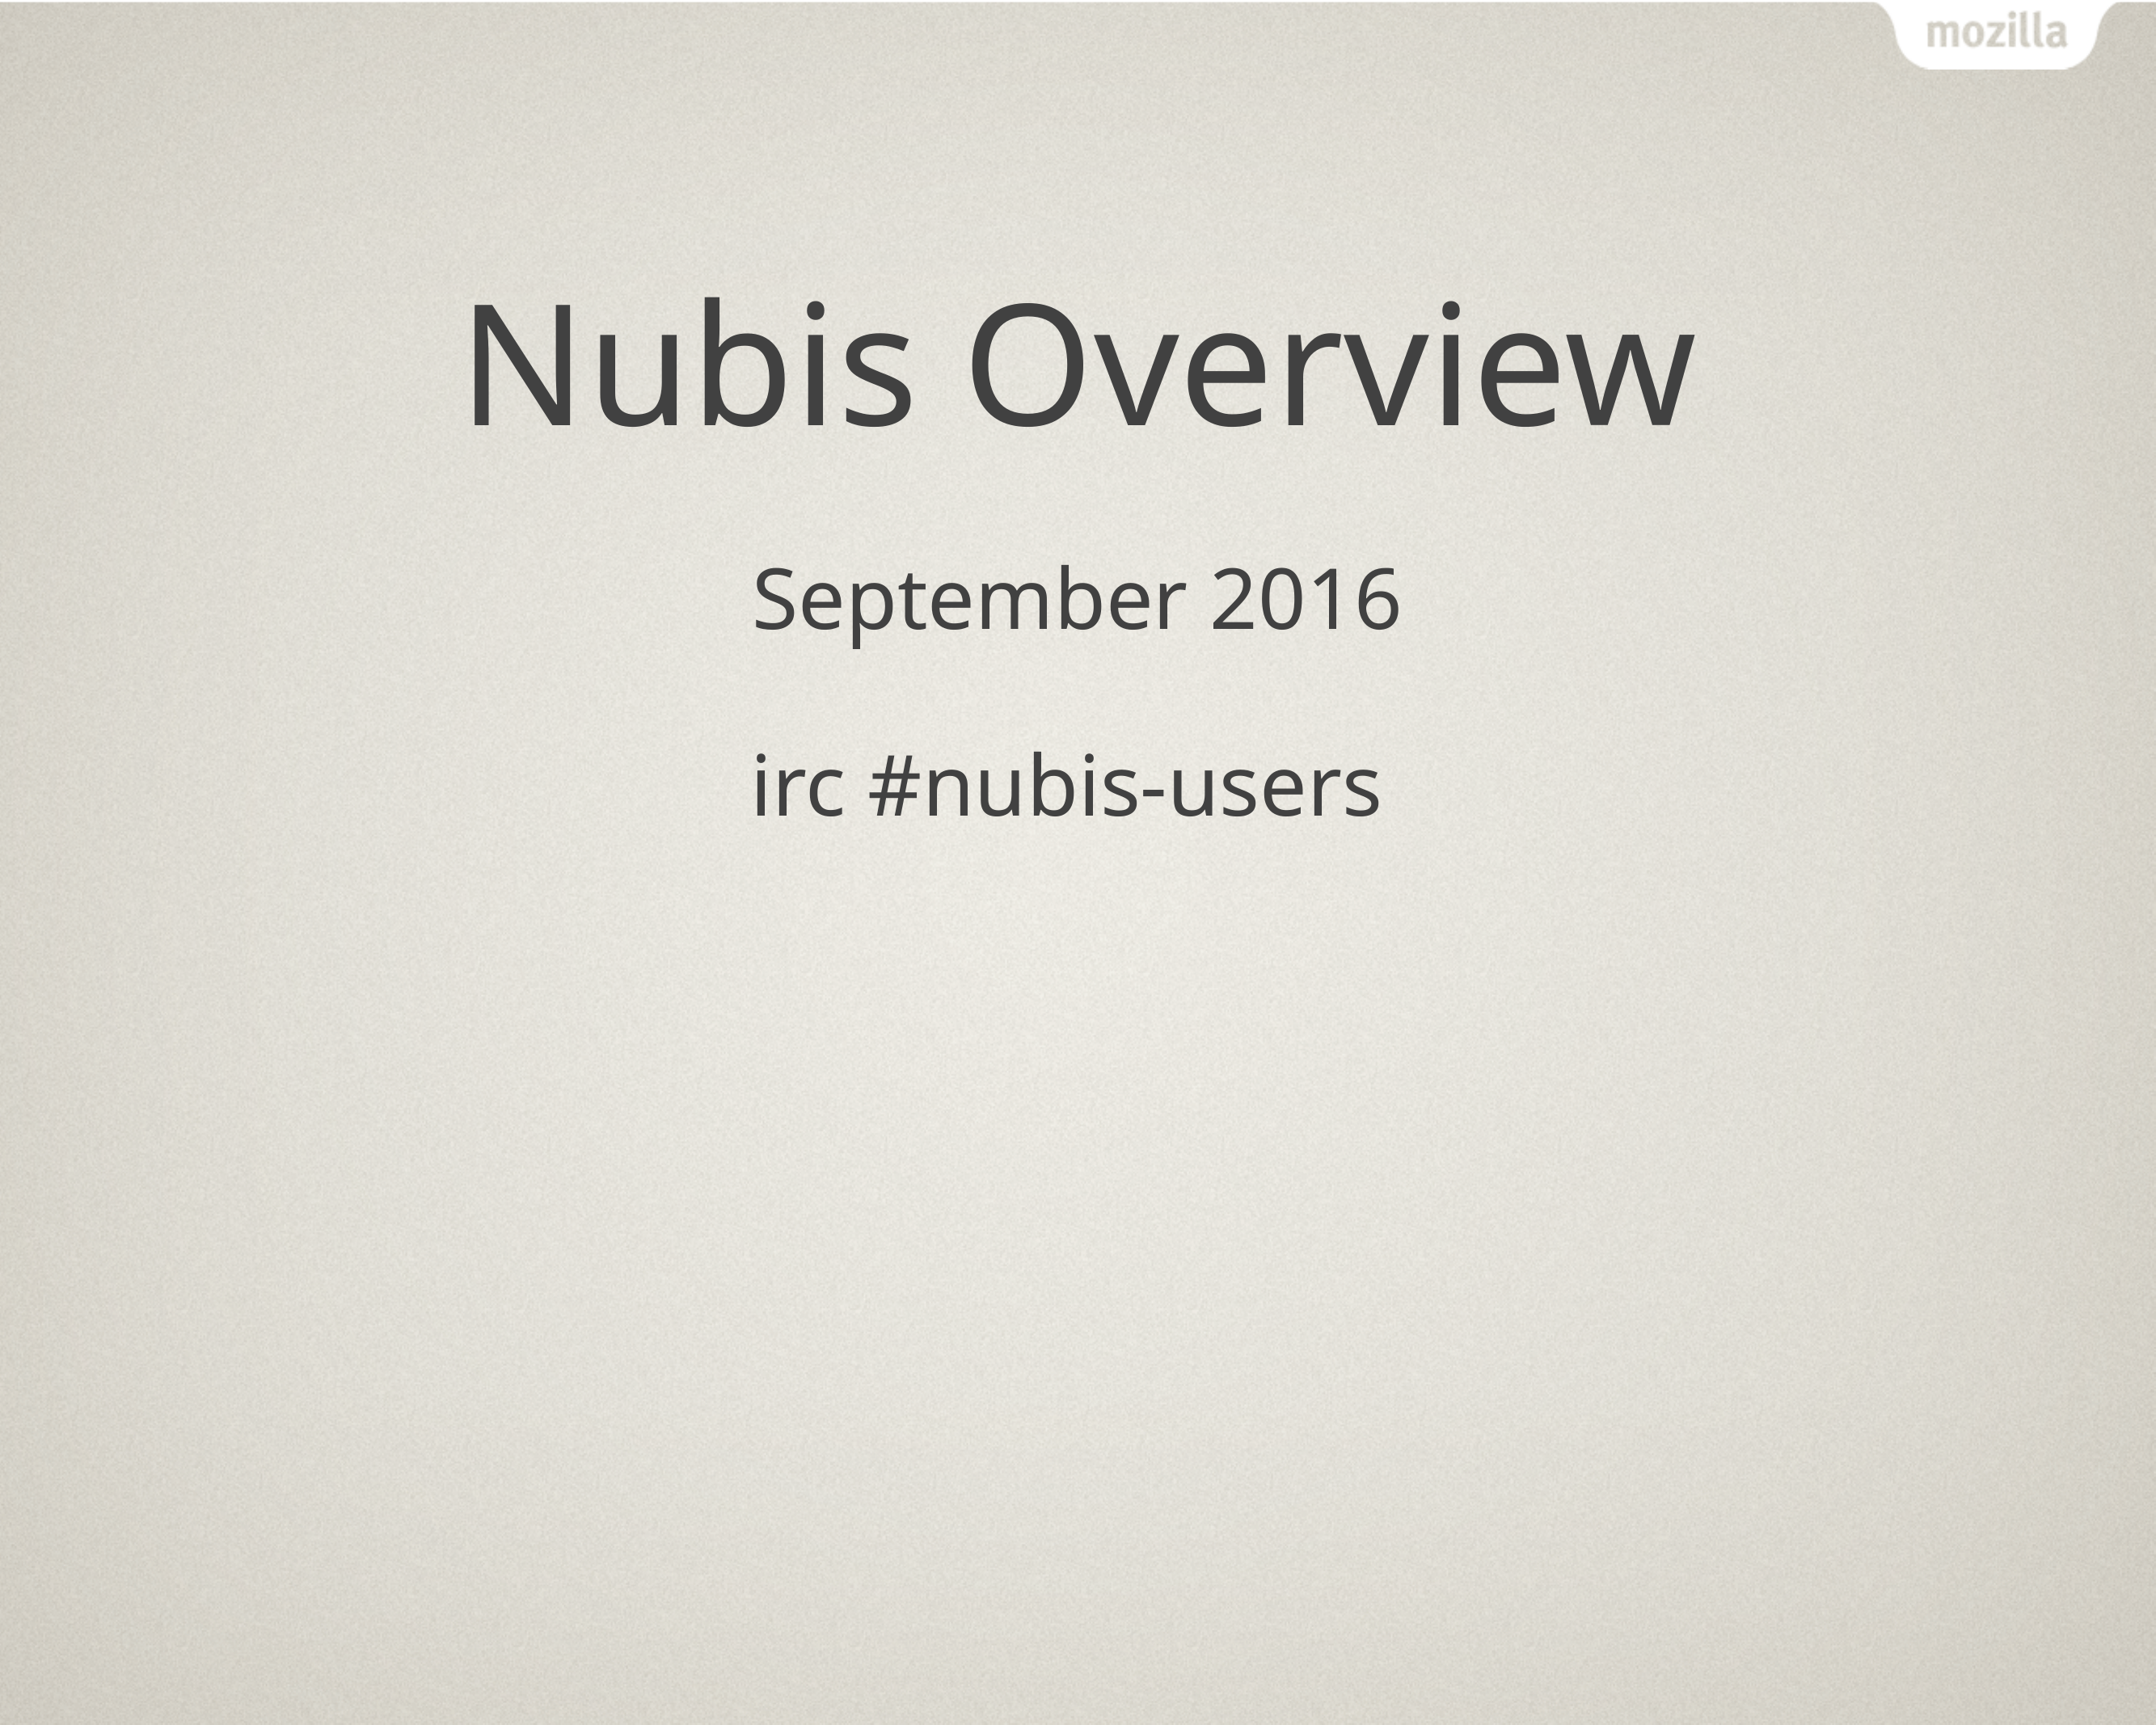

# Nubis Overview
September 2016
irc #nubis-users